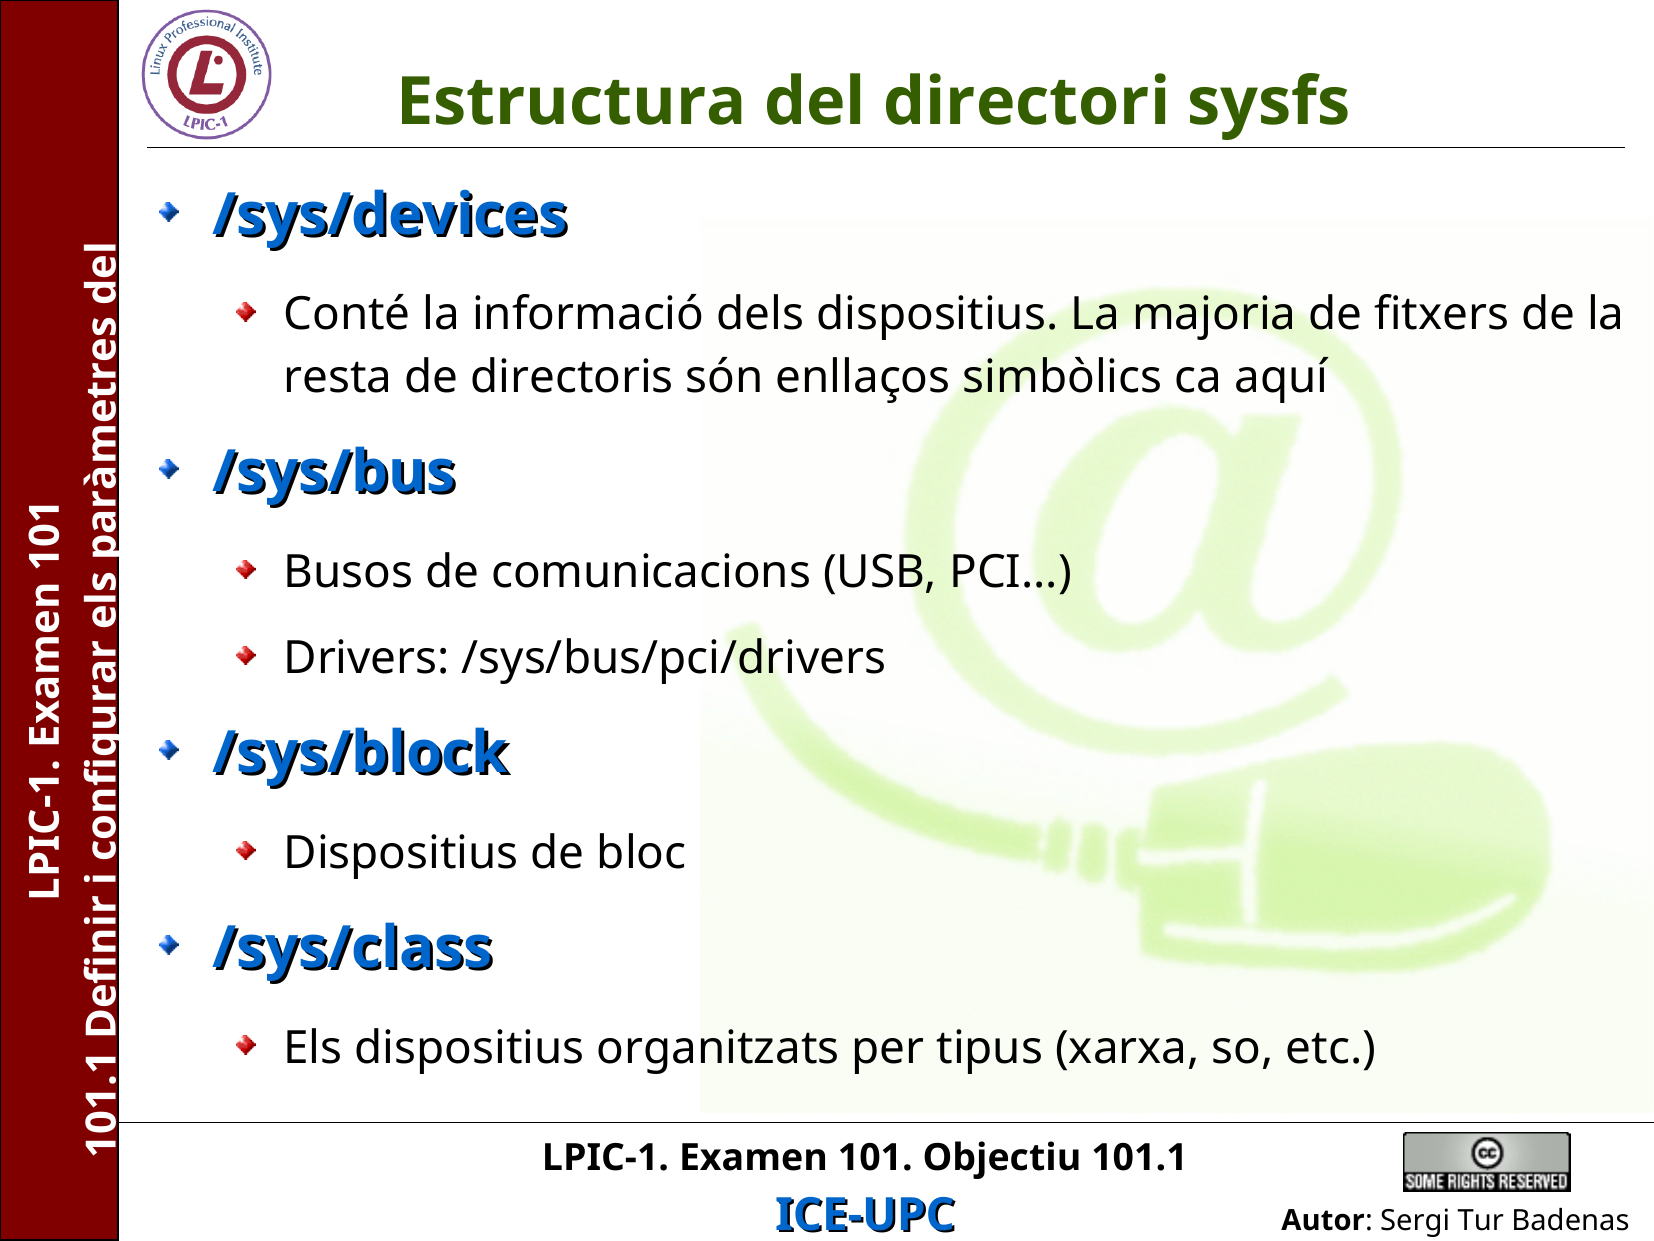

# Estructura del directori sysfs
/sys/devices
Conté la informació dels dispositius. La majoria de fitxers de la resta de directoris són enllaços simbòlics ca aquí
/sys/bus
Busos de comunicacions (USB, PCI...)
Drivers: /sys/bus/pci/drivers
/sys/block
Dispositius de bloc
/sys/class
Els dispositius organitzats per tipus (xarxa, so, etc.)